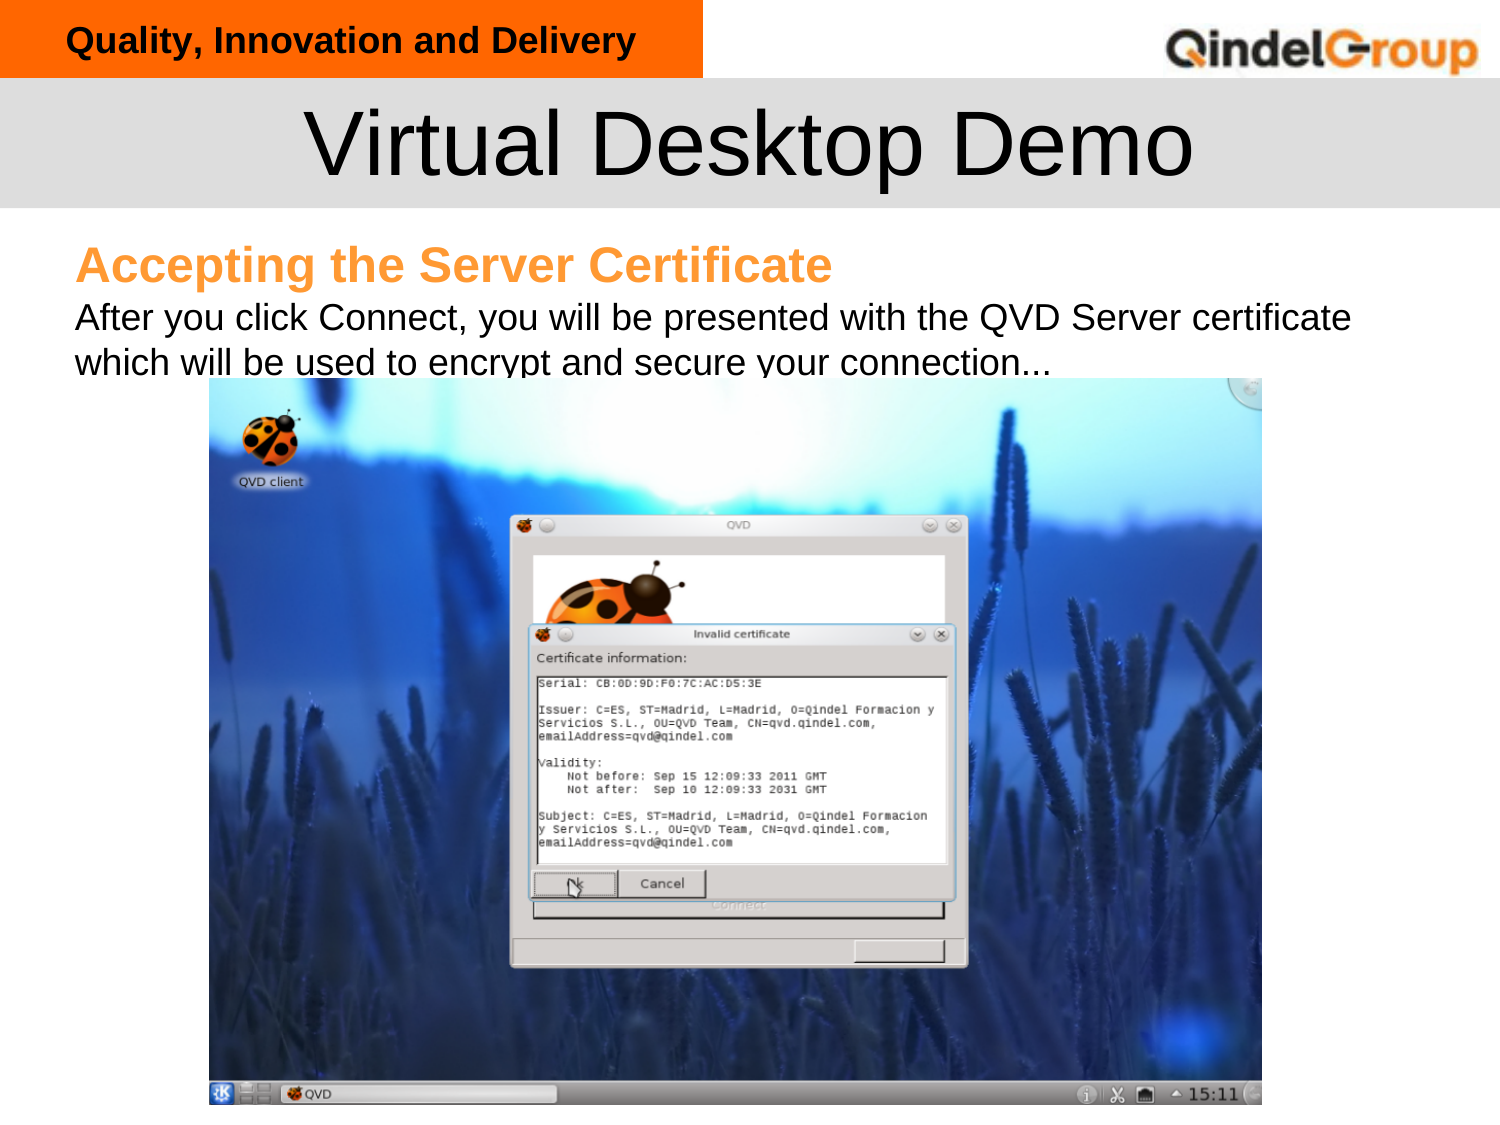

# Virtual Desktop Demo
Accepting the Server Certificate
After you click Connect, you will be presented with the QVD Server certificate which will be used to encrypt and secure your connection...